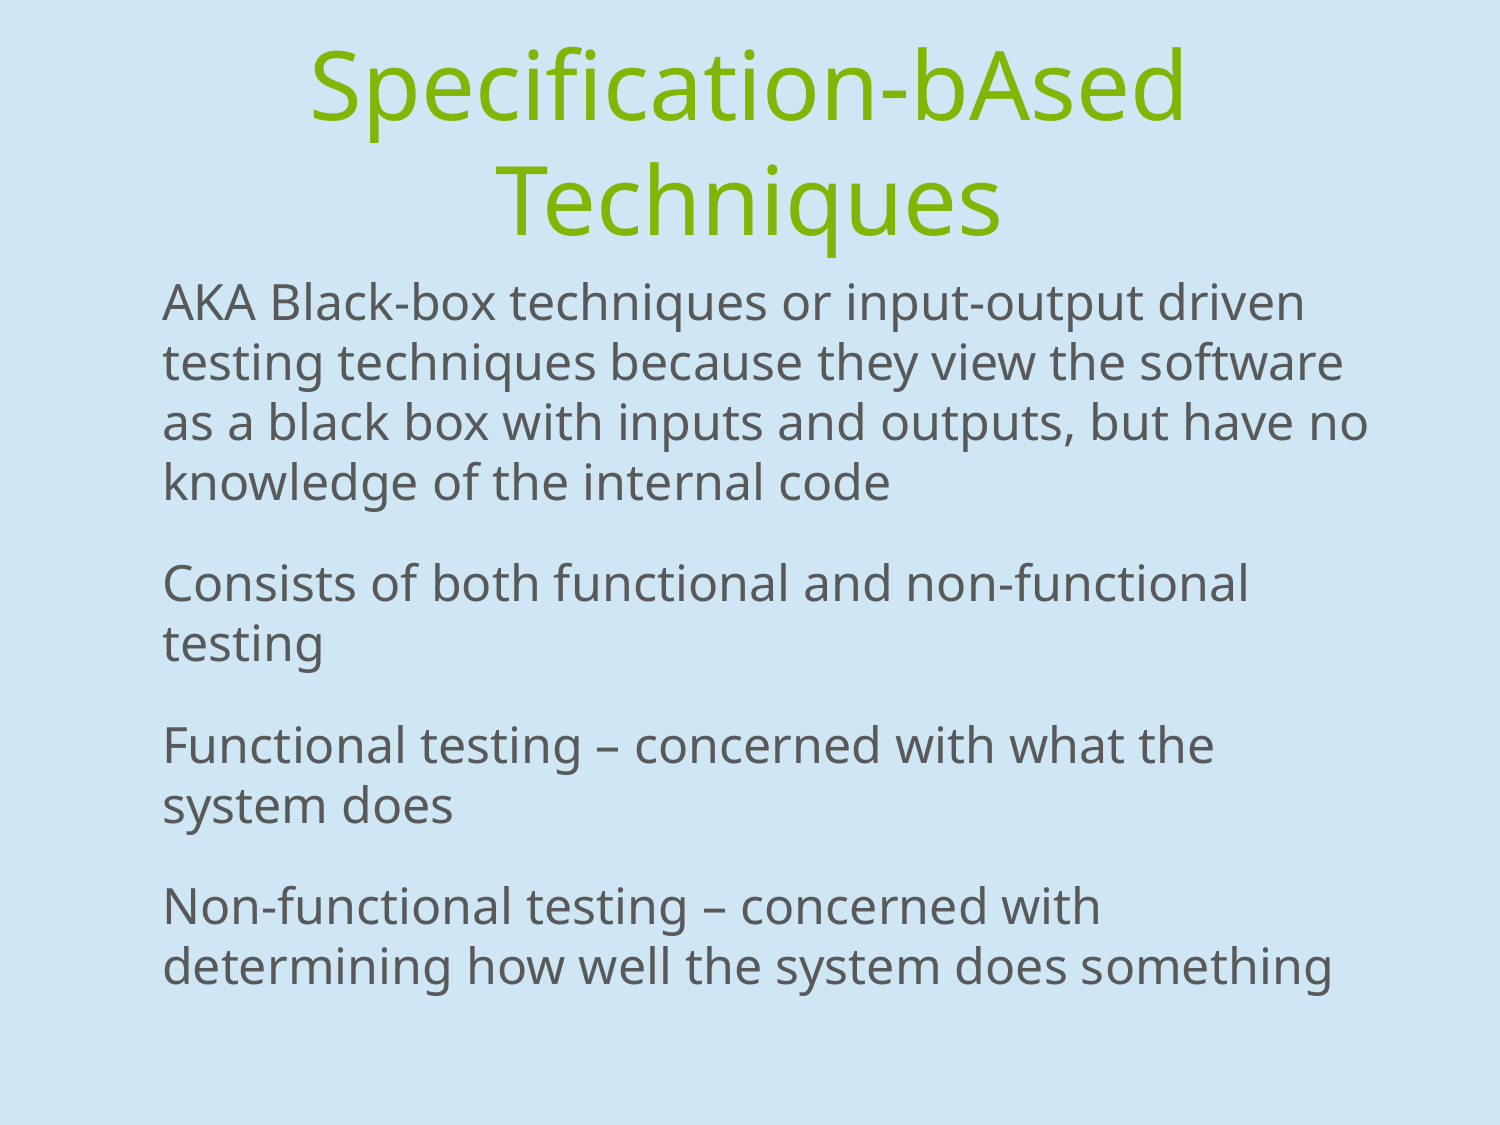

# Specification-bAsed Techniques
AKA Black-box techniques or input-output driven testing techniques because they view the software as a black box with inputs and outputs, but have no knowledge of the internal code
Consists of both functional and non-functional testing
Functional testing – concerned with what the system does
Non-functional testing – concerned with determining how well the system does something